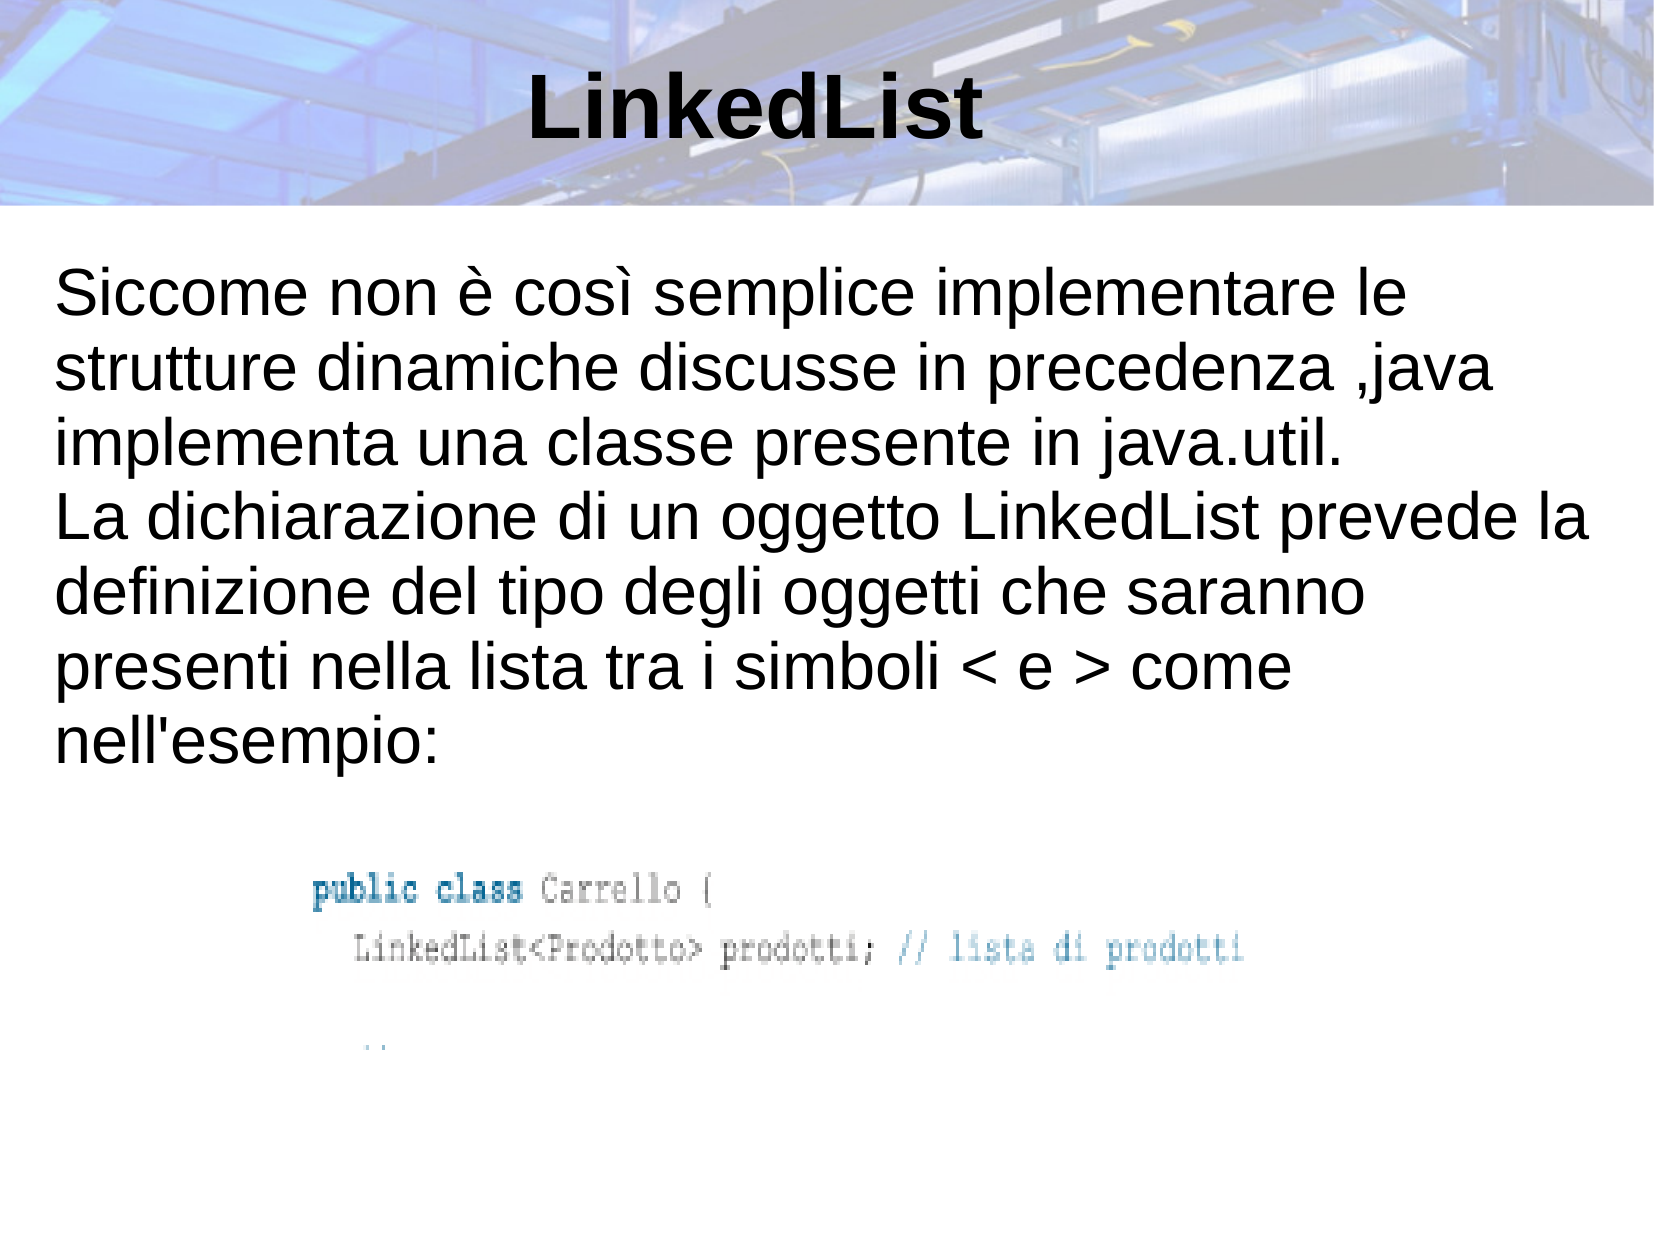

# LinkedList
Siccome non è così semplice implementare le strutture dinamiche discusse in precedenza ,java implementa una classe presente in java.util.
La dichiarazione di un oggetto LinkedList prevede la definizione del tipo degli oggetti che saranno presenti nella lista tra i simboli < e > come nell'esempio: